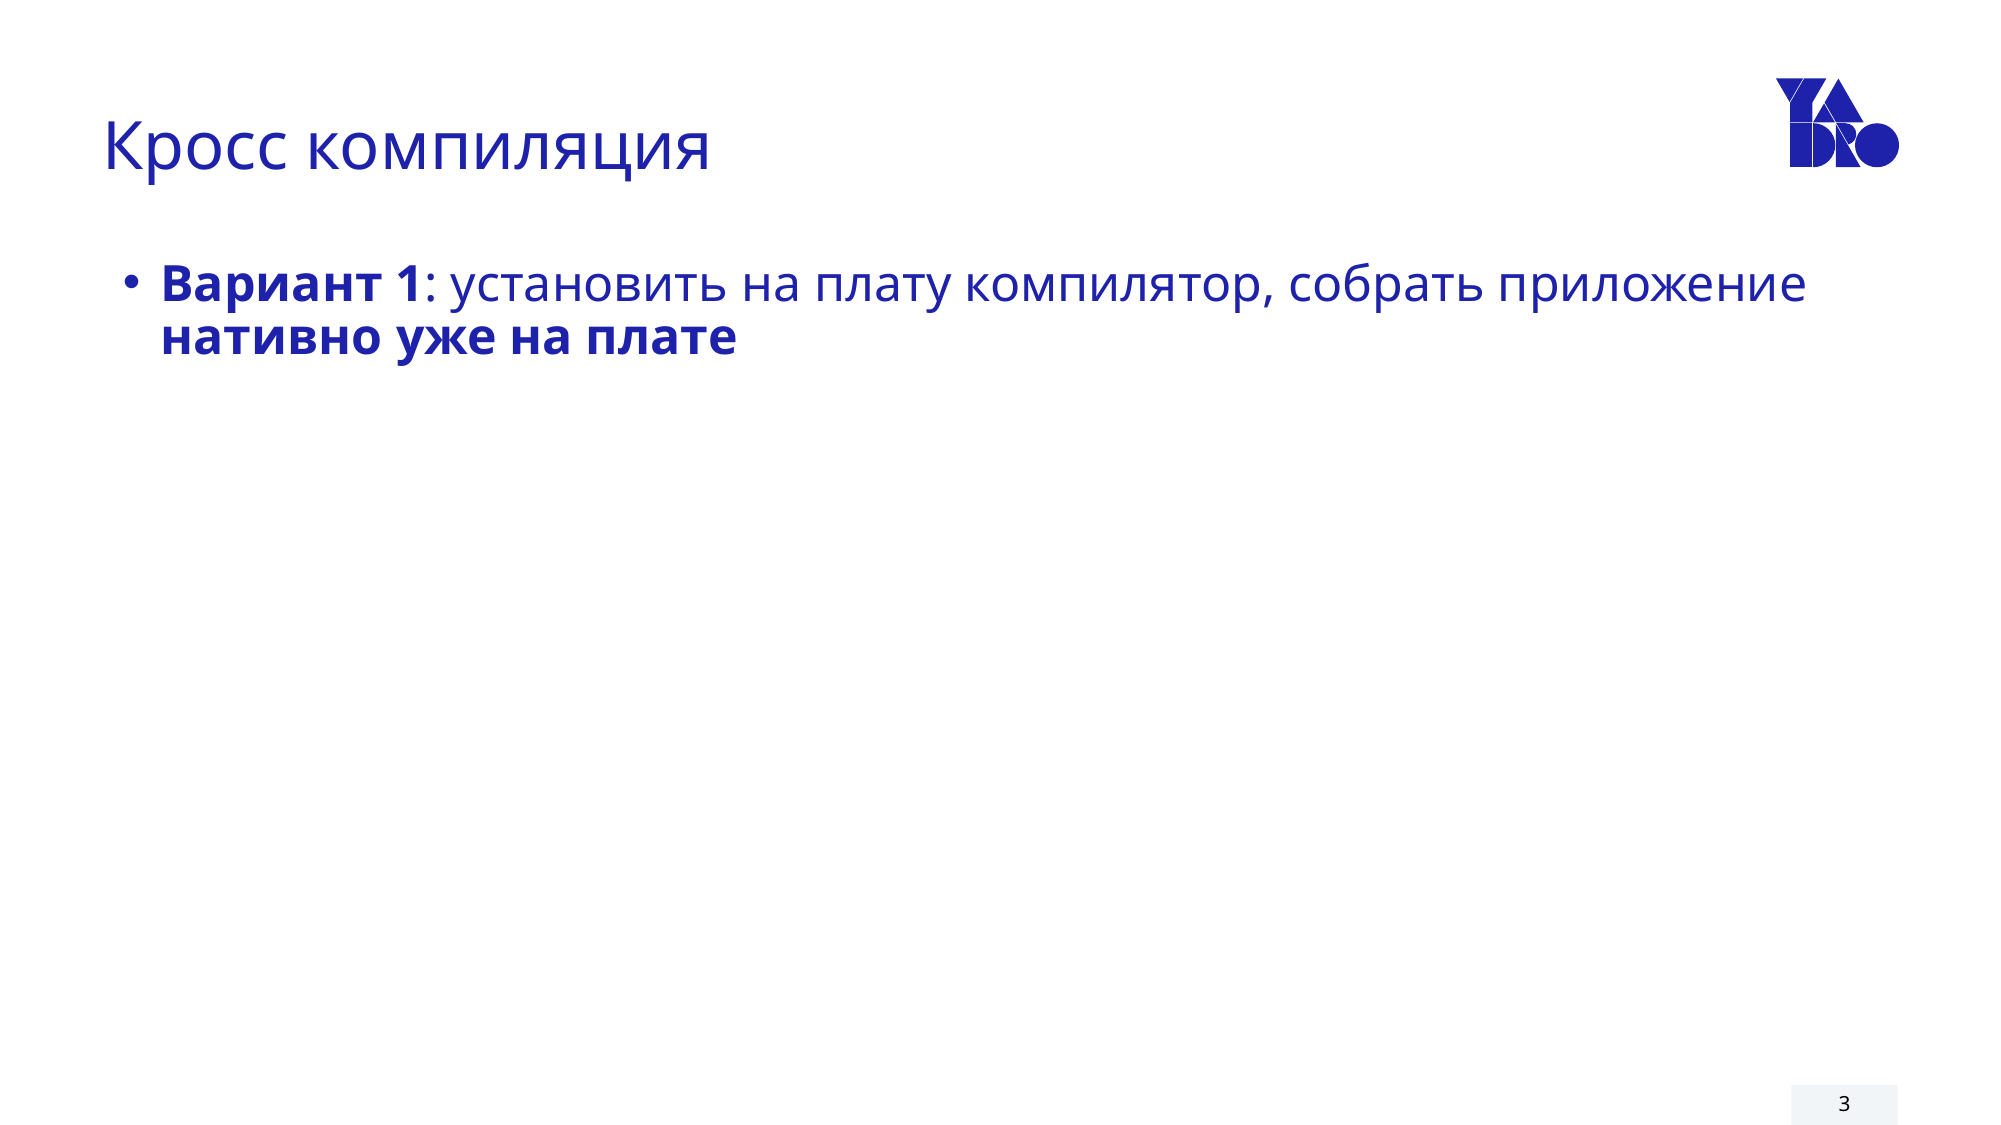

# Кросс компиляция
Вариант 1: установить на плату компилятор, собрать приложение нативно уже на плате